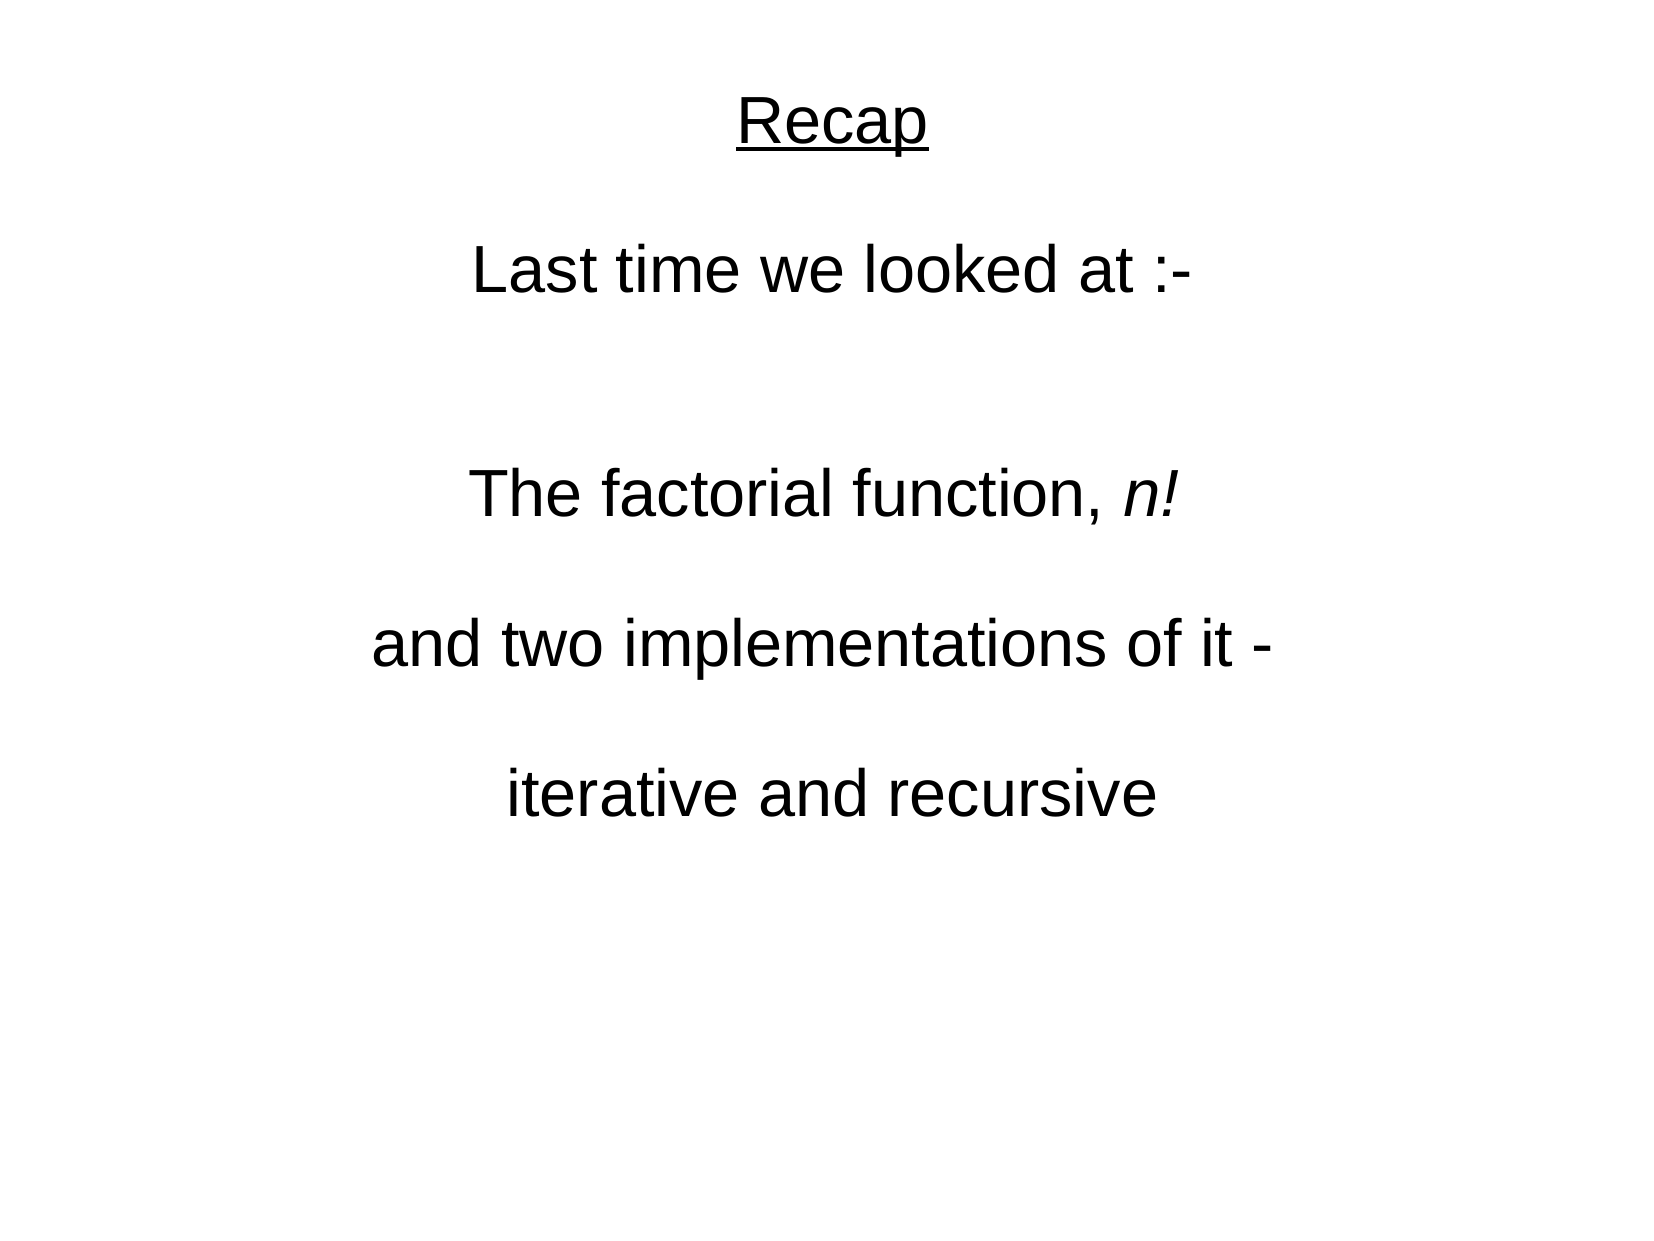

# Recap
Last time we looked at :-
The factorial function, n!
and two implementations of it -
iterative and recursive